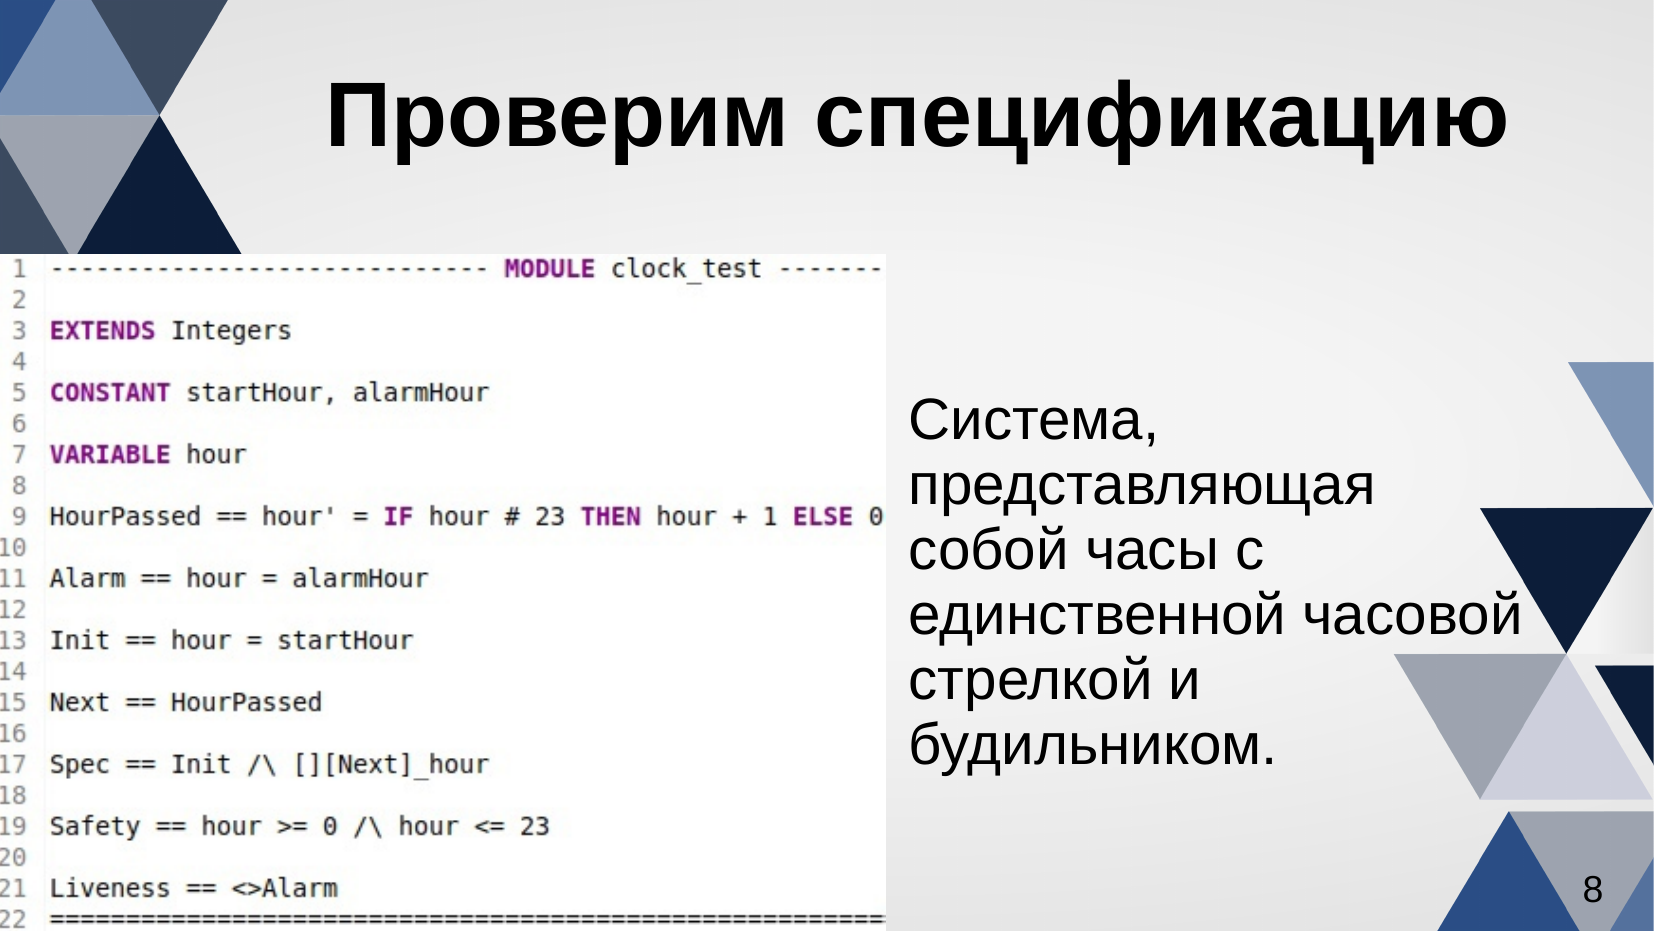

# Проверим спецификацию
Система, представляющая собой часы с единственной часовой стрелкой и будильником.